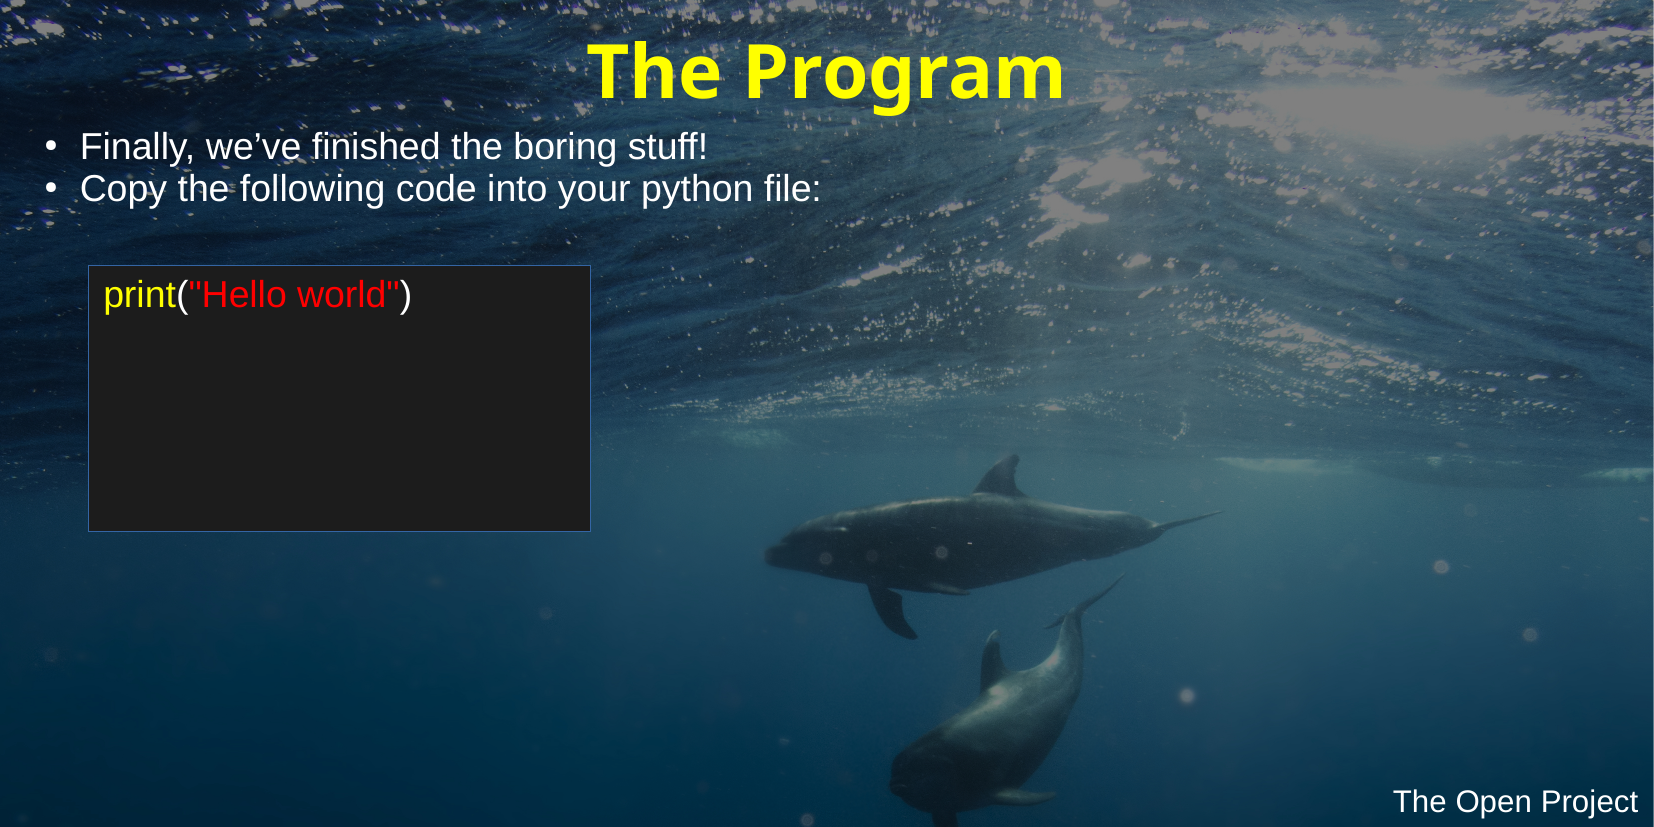

# The Program
Finally, we’ve finished the boring stuff!
Copy the following code into your python file:
print("Hello world")
The Open Project